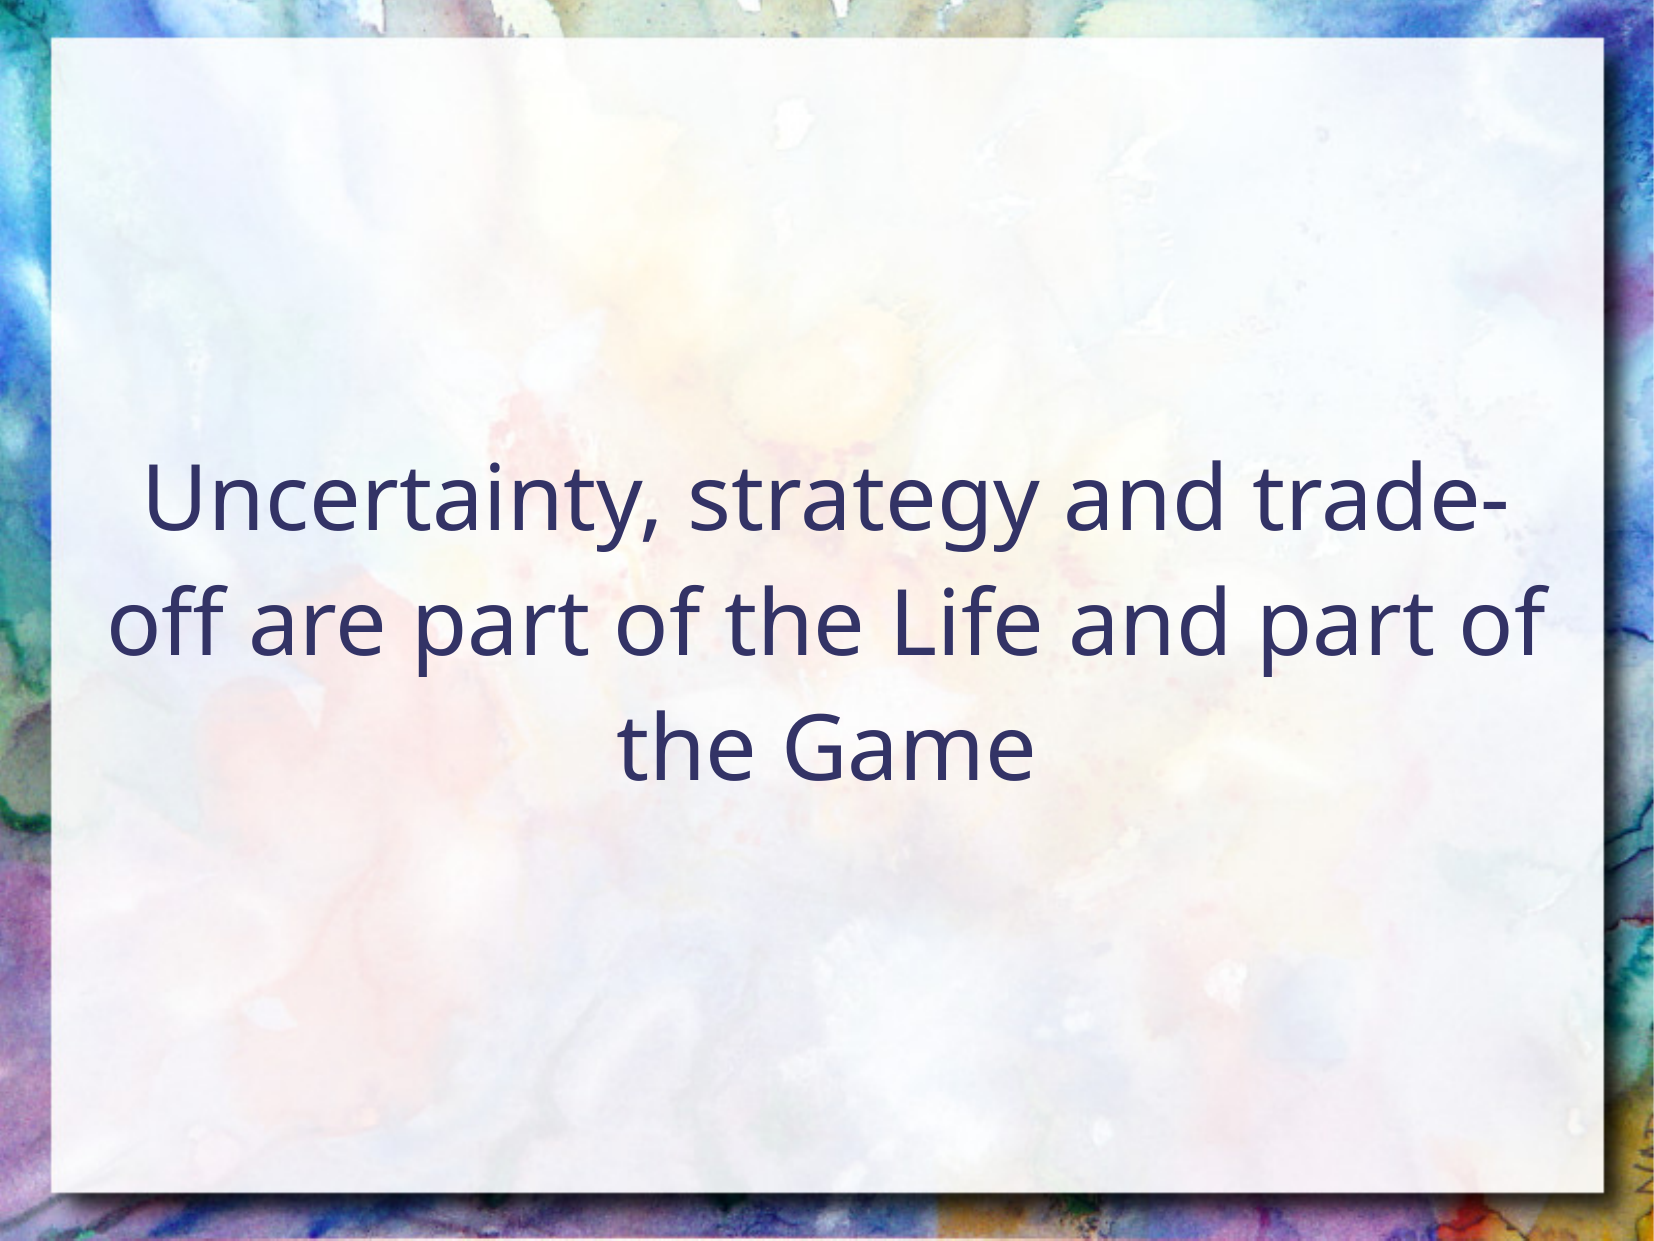

# Uncertainty, strategy and trade-off are part of the Life and part of the Game